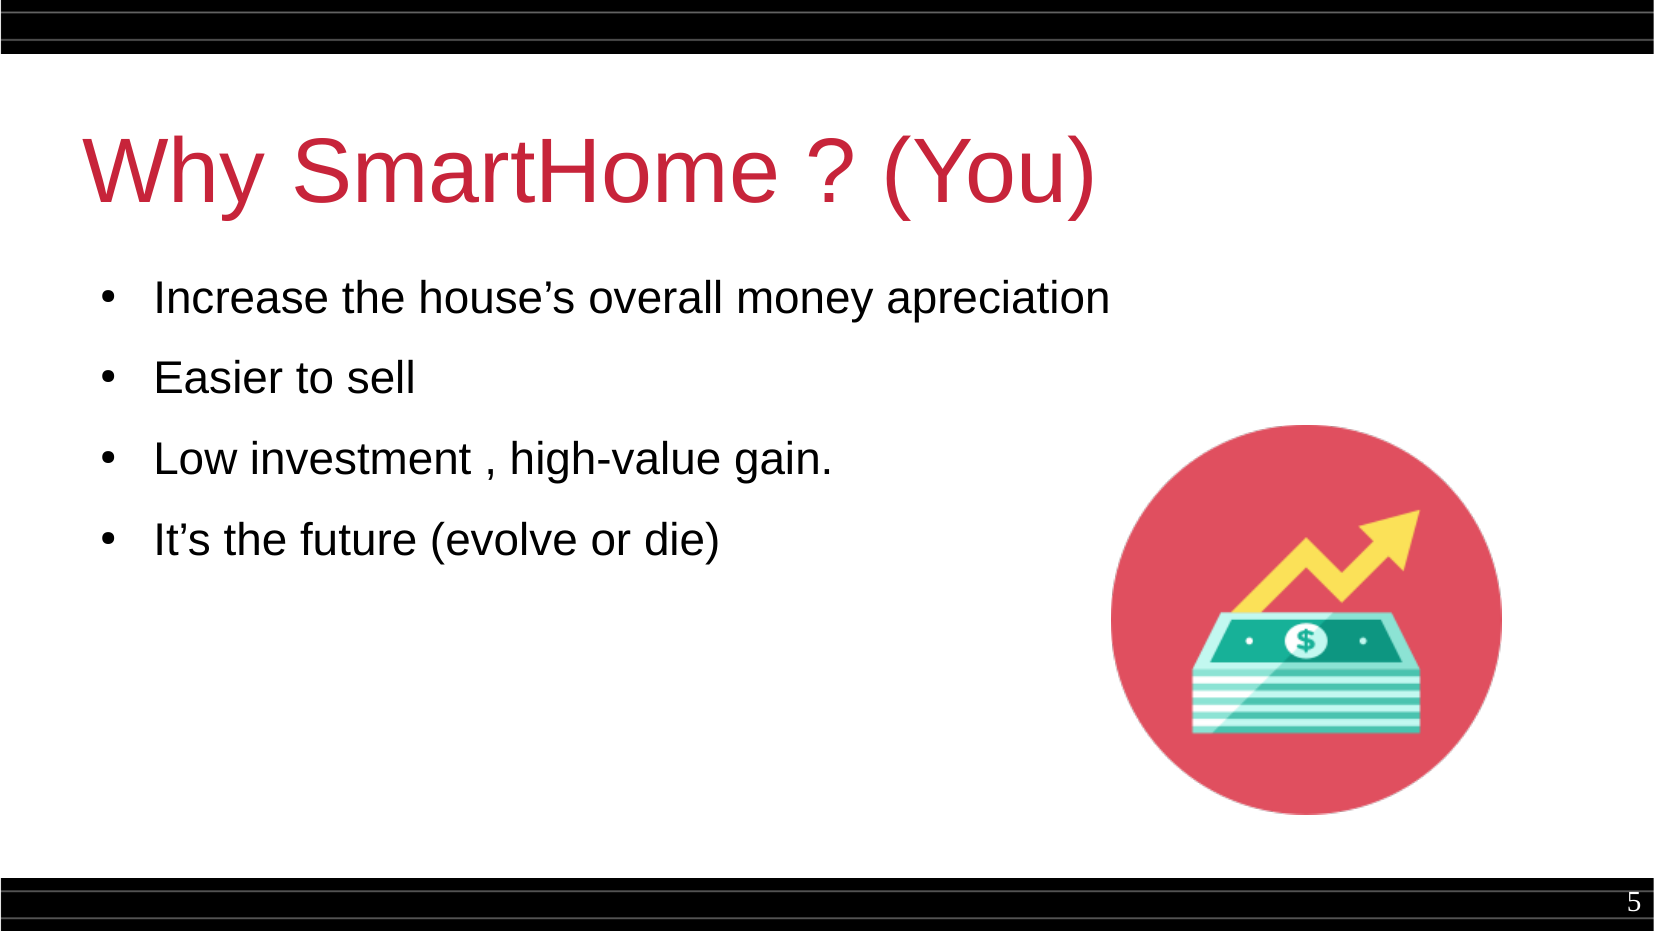

# Why SmartHome ? (You)
Increase the house’s overall money apreciation
Easier to sell
Low investment , high-value gain.
It’s the future (evolve or die)